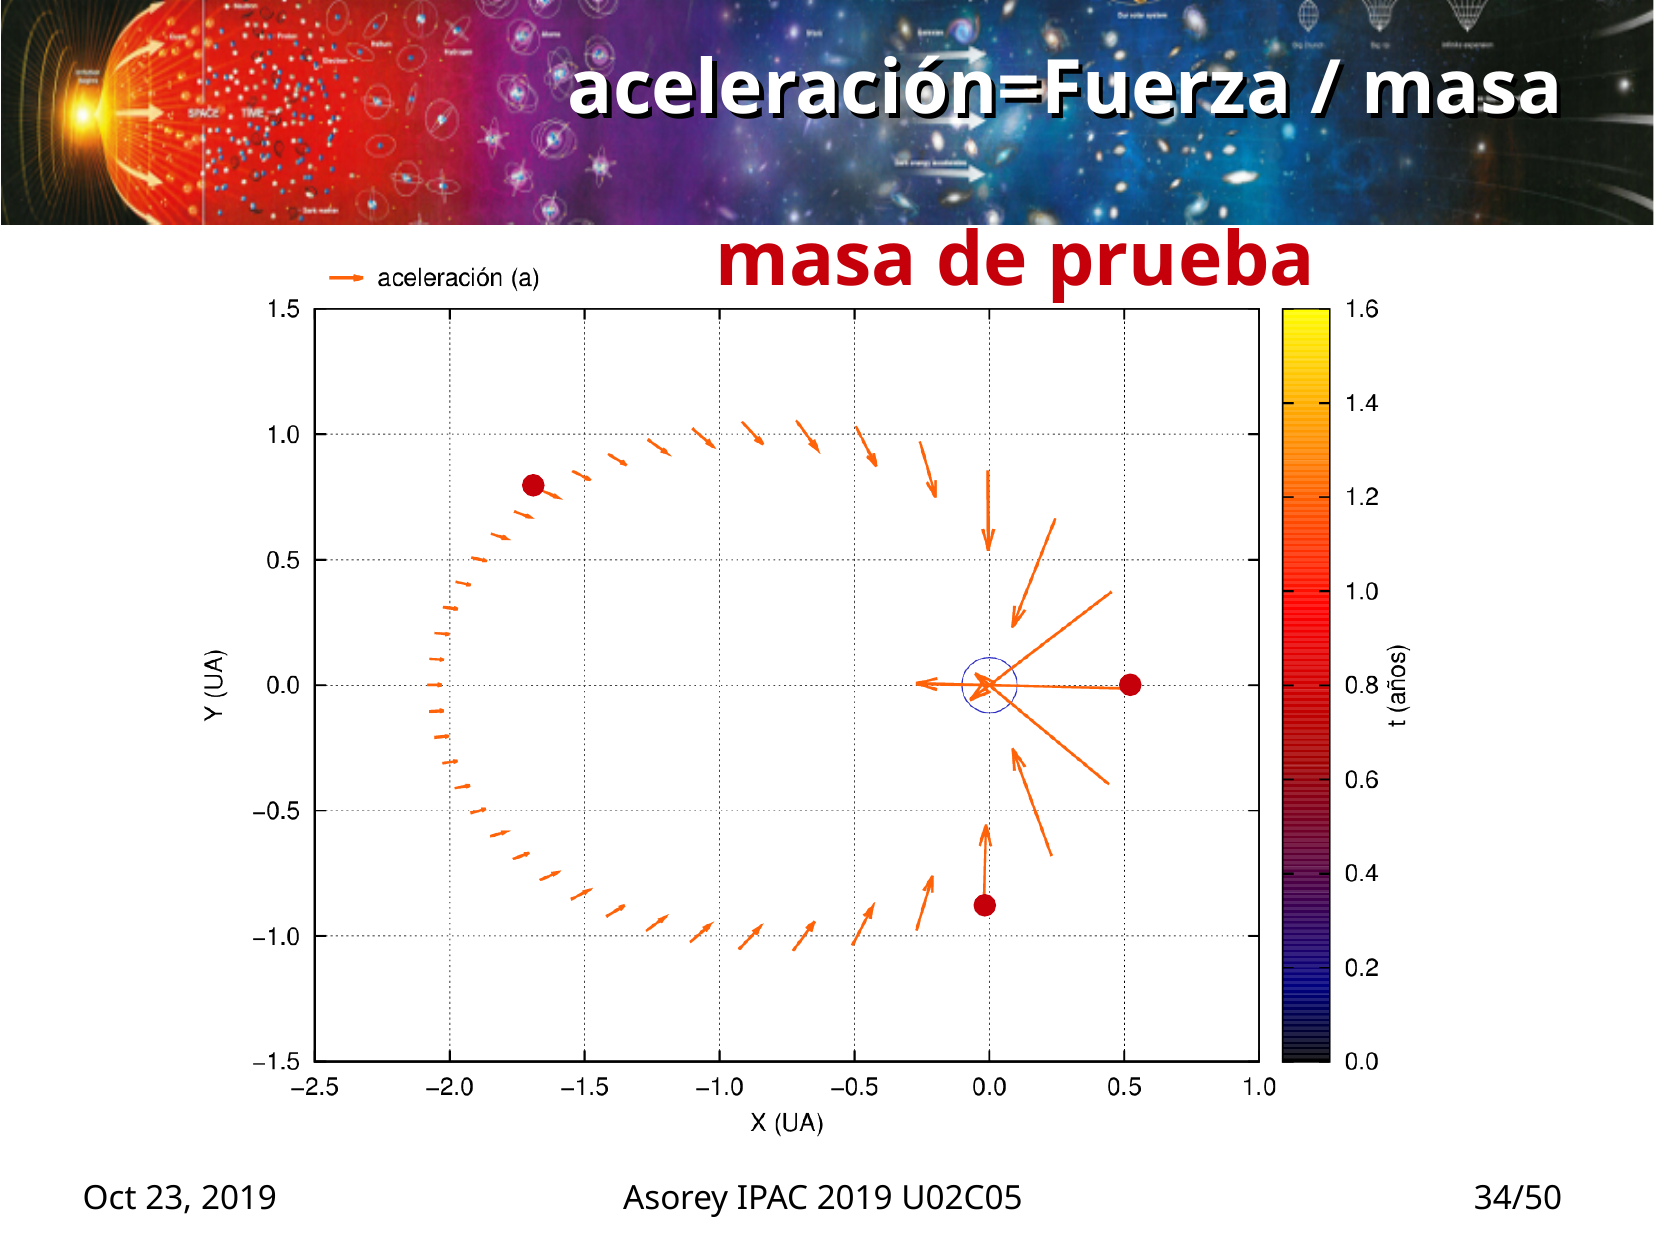

# aceleración=Fuerza / masa
masa de prueba
Oct 23, 2019
Asorey IPAC 2019 U02C05
34